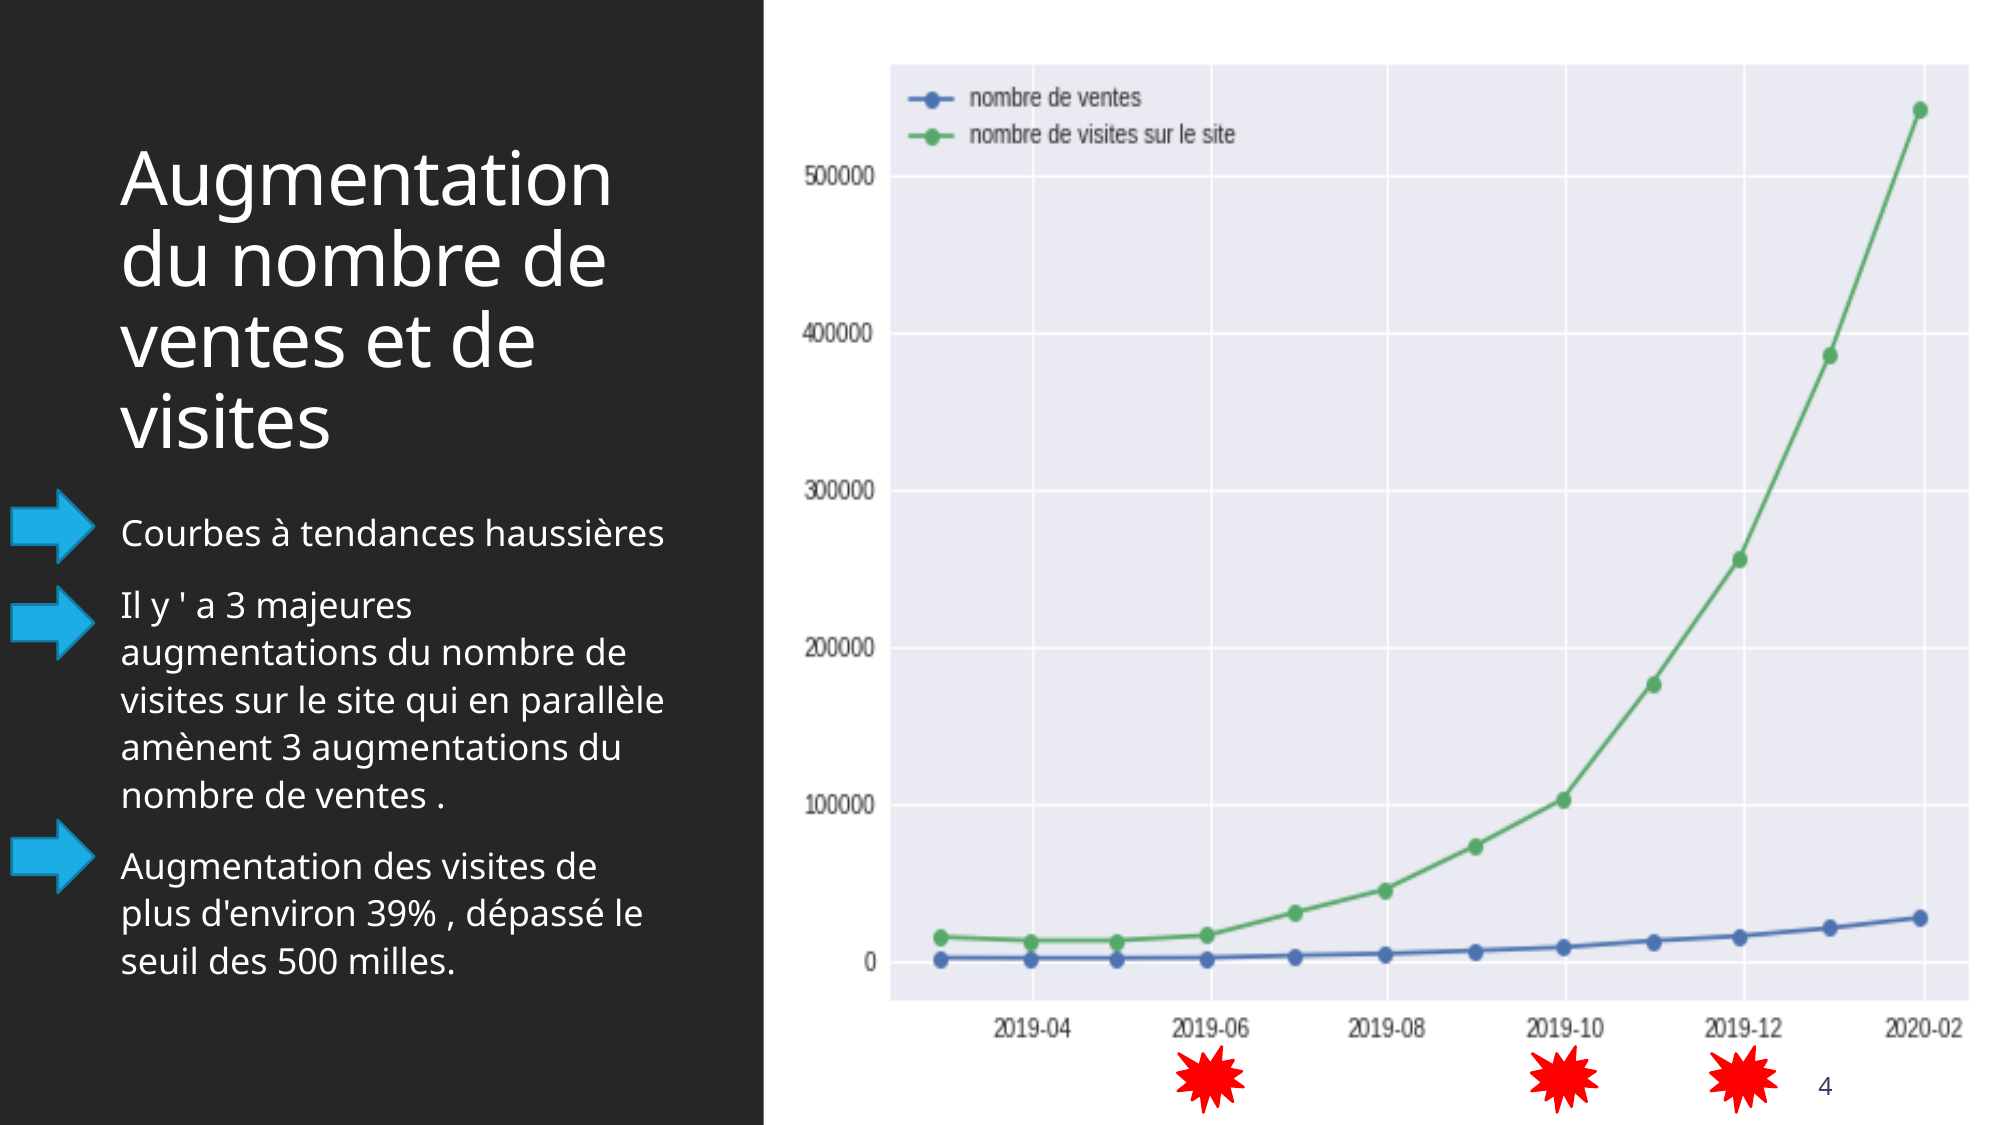

# Augmentation du nombre de ventes et de visites
Courbes à tendances haussières
Il y ' a 3 majeures augmentations du nombre de visites sur le site qui en parallèle amènent 3 augmentations du nombre de ventes .
Augmentation des visites de plus d'environ 39% , dépassé le seuil des 500 milles.